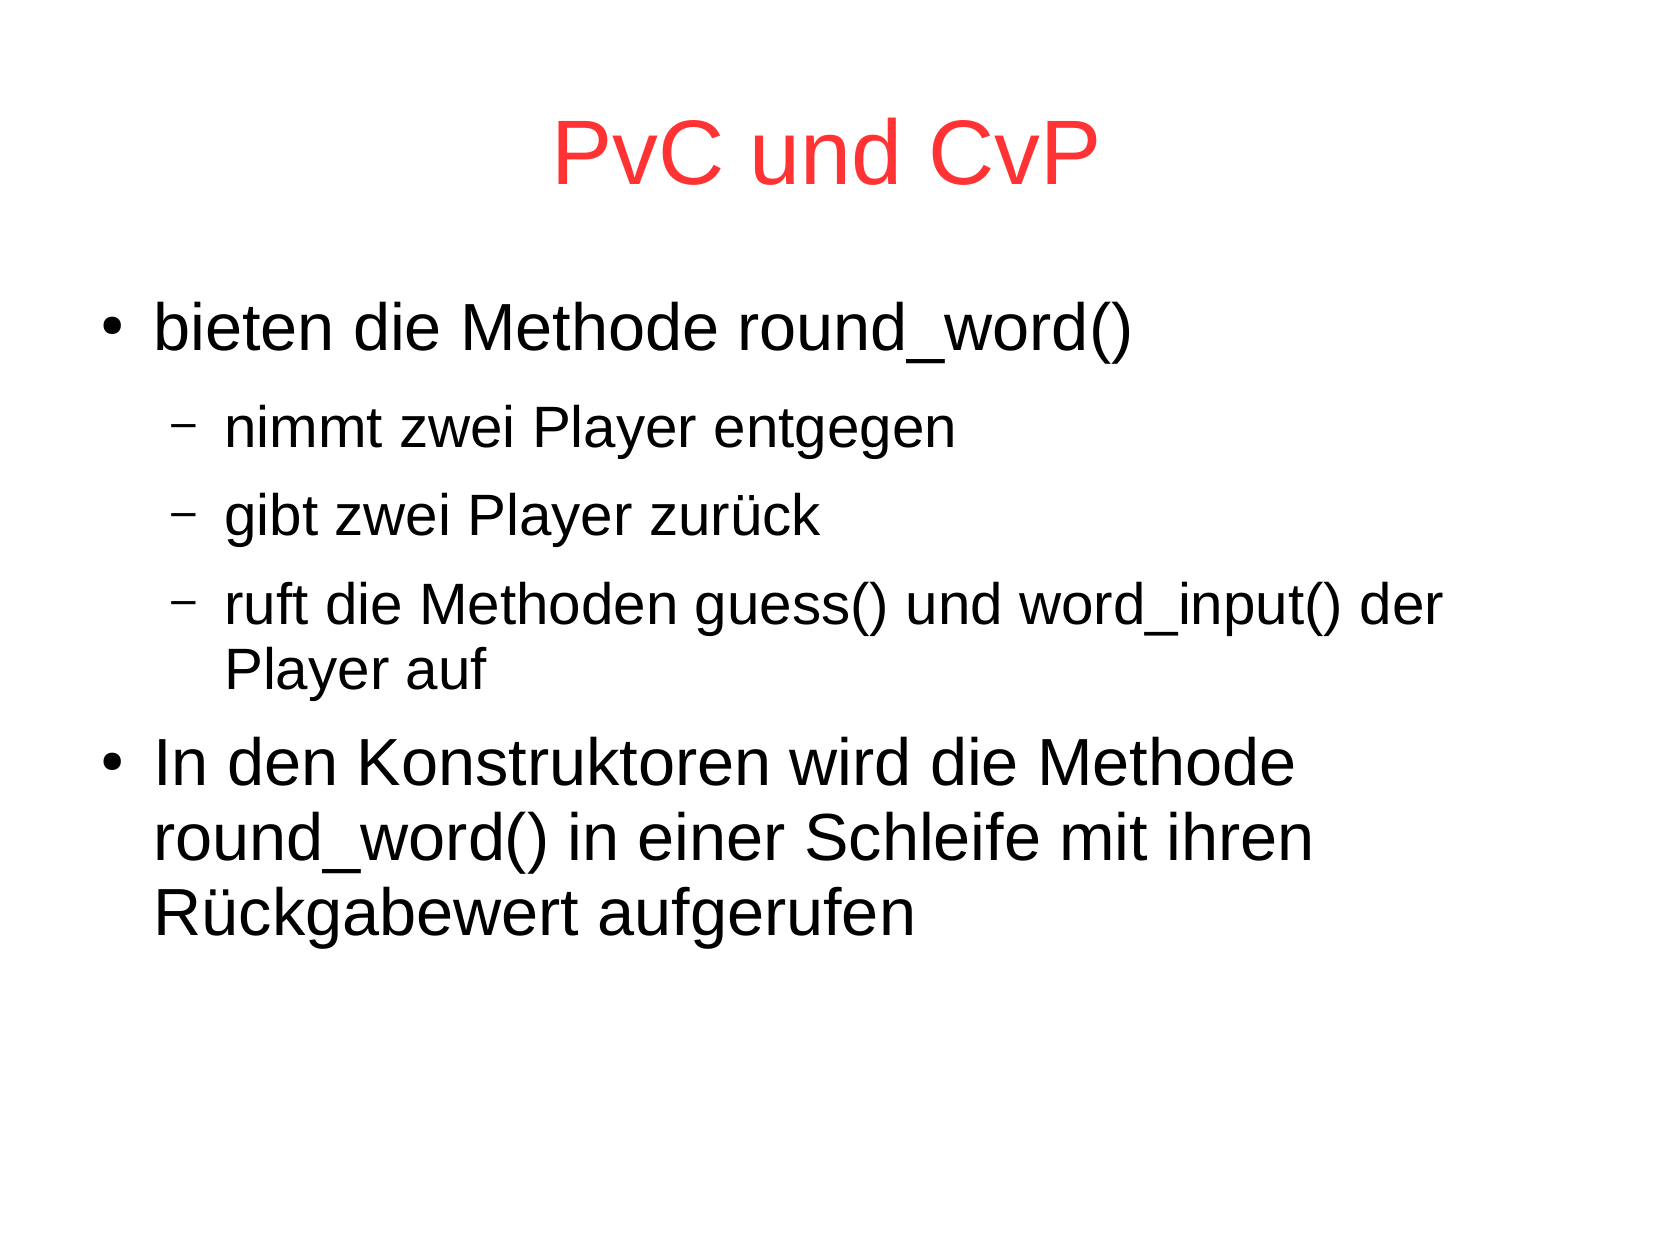

# PvC und CvP
bieten die Methode round_word()
nimmt zwei Player entgegen
gibt zwei Player zurück
ruft die Methoden guess() und word_input() der Player auf
In den Konstruktoren wird die Methode round_word() in einer Schleife mit ihren Rückgabewert aufgerufen